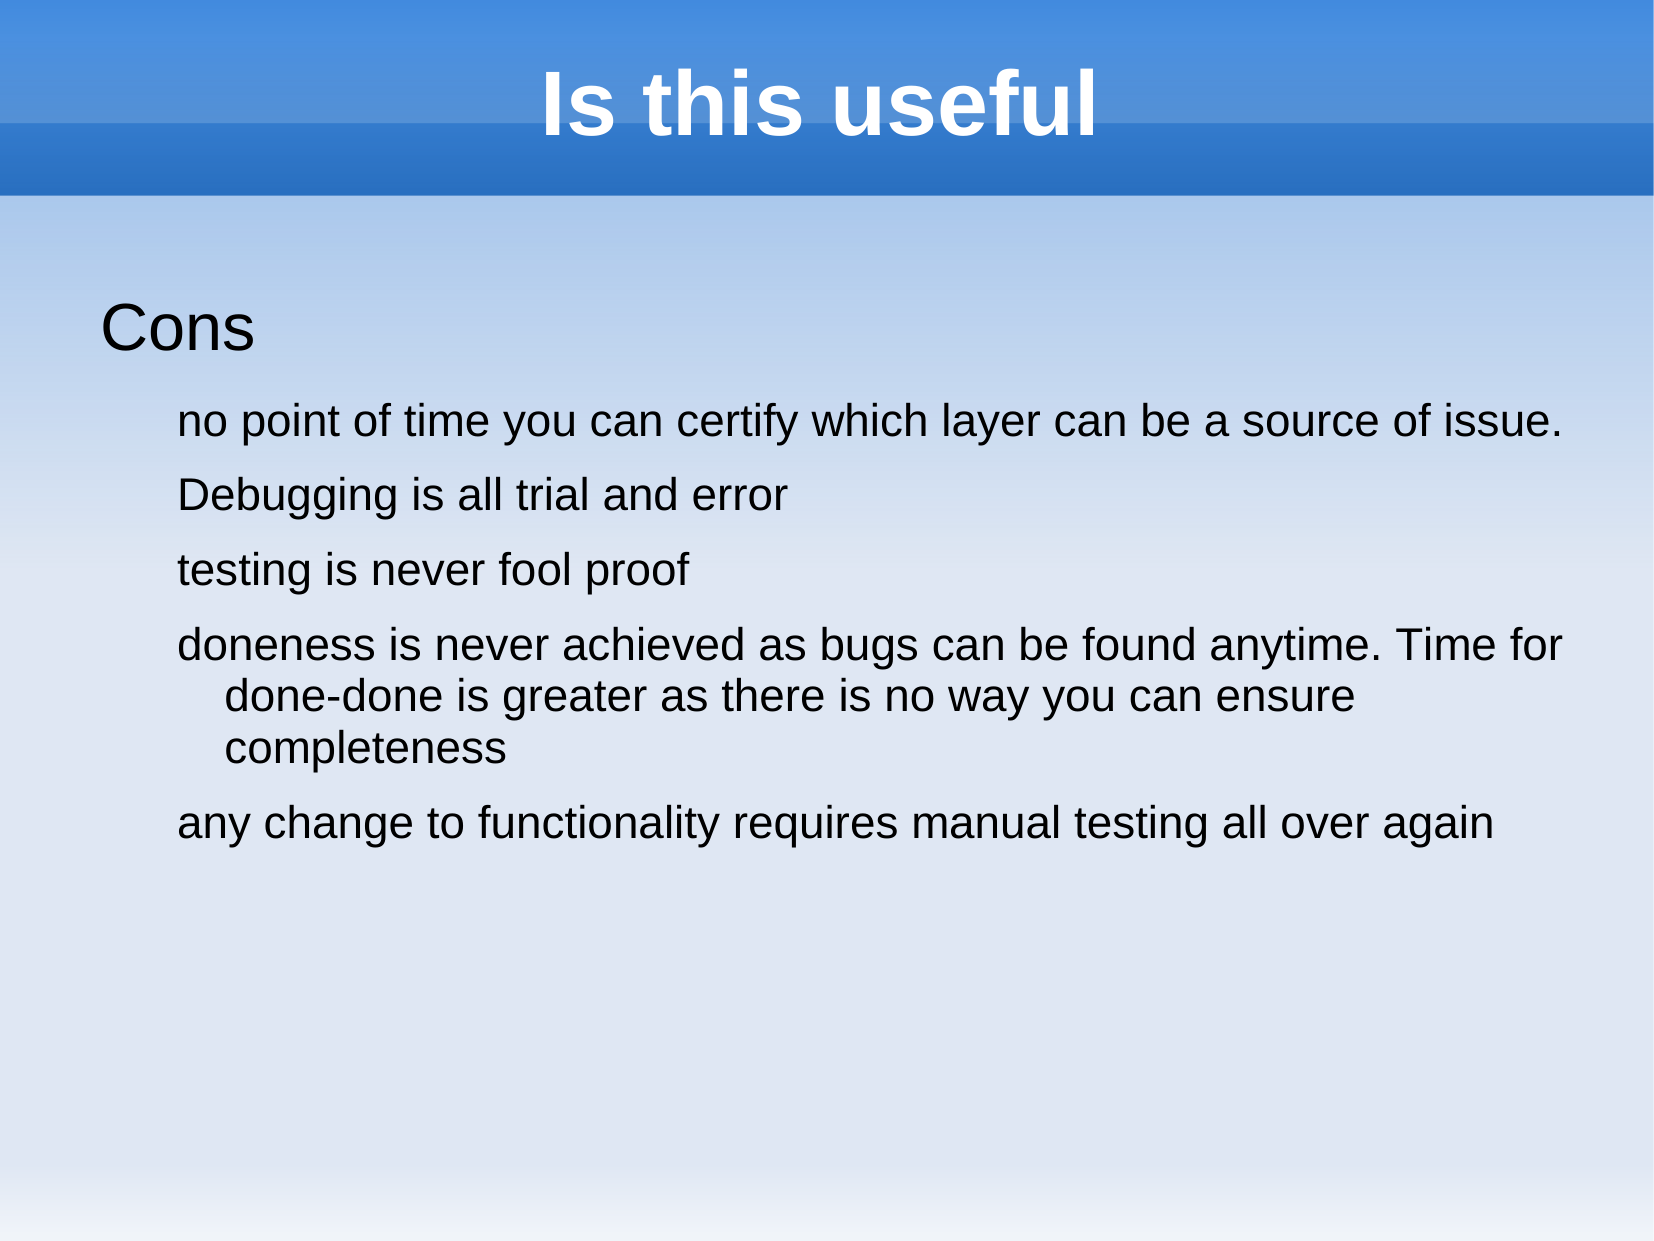

# Is this useful
Cons
no point of time you can certify which layer can be a source of issue.
Debugging is all trial and error
testing is never fool proof
doneness is never achieved as bugs can be found anytime. Time for done-done is greater as there is no way you can ensure completeness
any change to functionality requires manual testing all over again